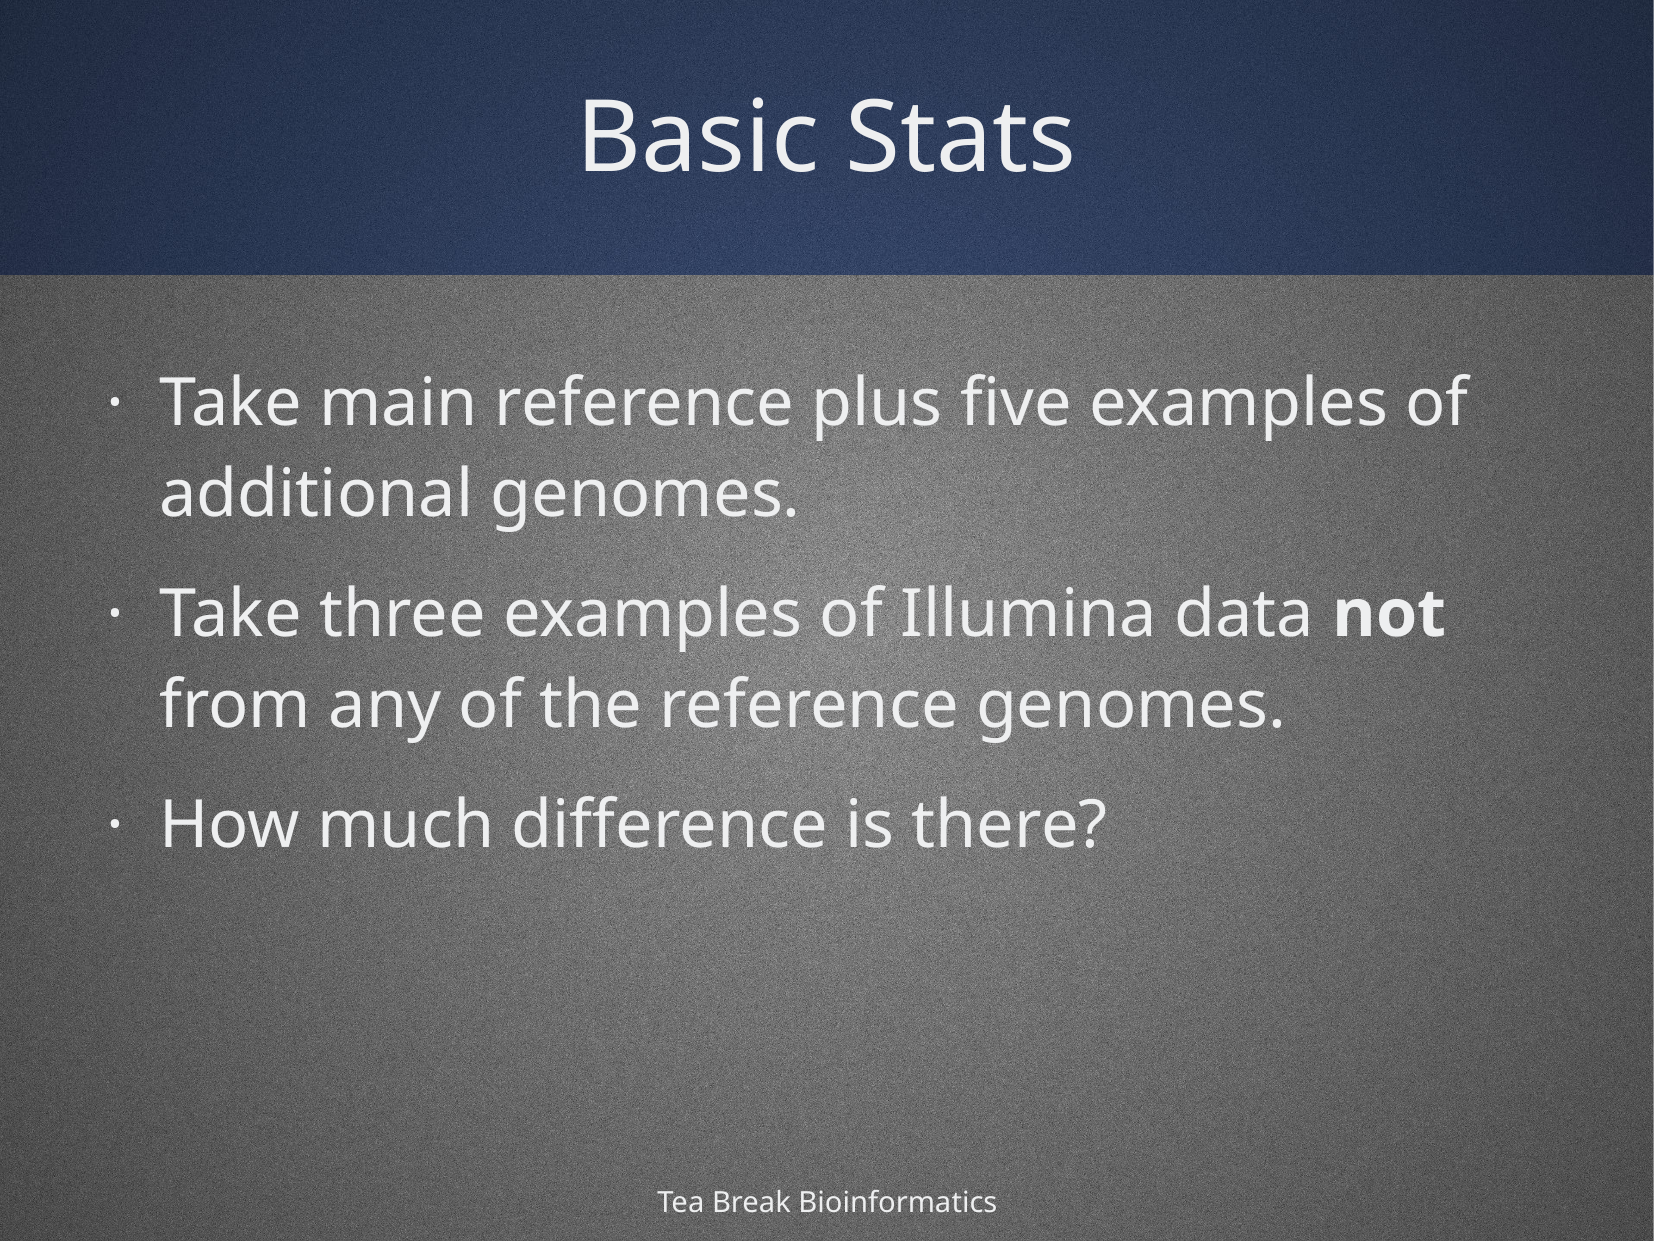

# Basic Stats
Take main reference plus five examples of additional genomes.
Take three examples of Illumina data not from any of the reference genomes.
How much difference is there?